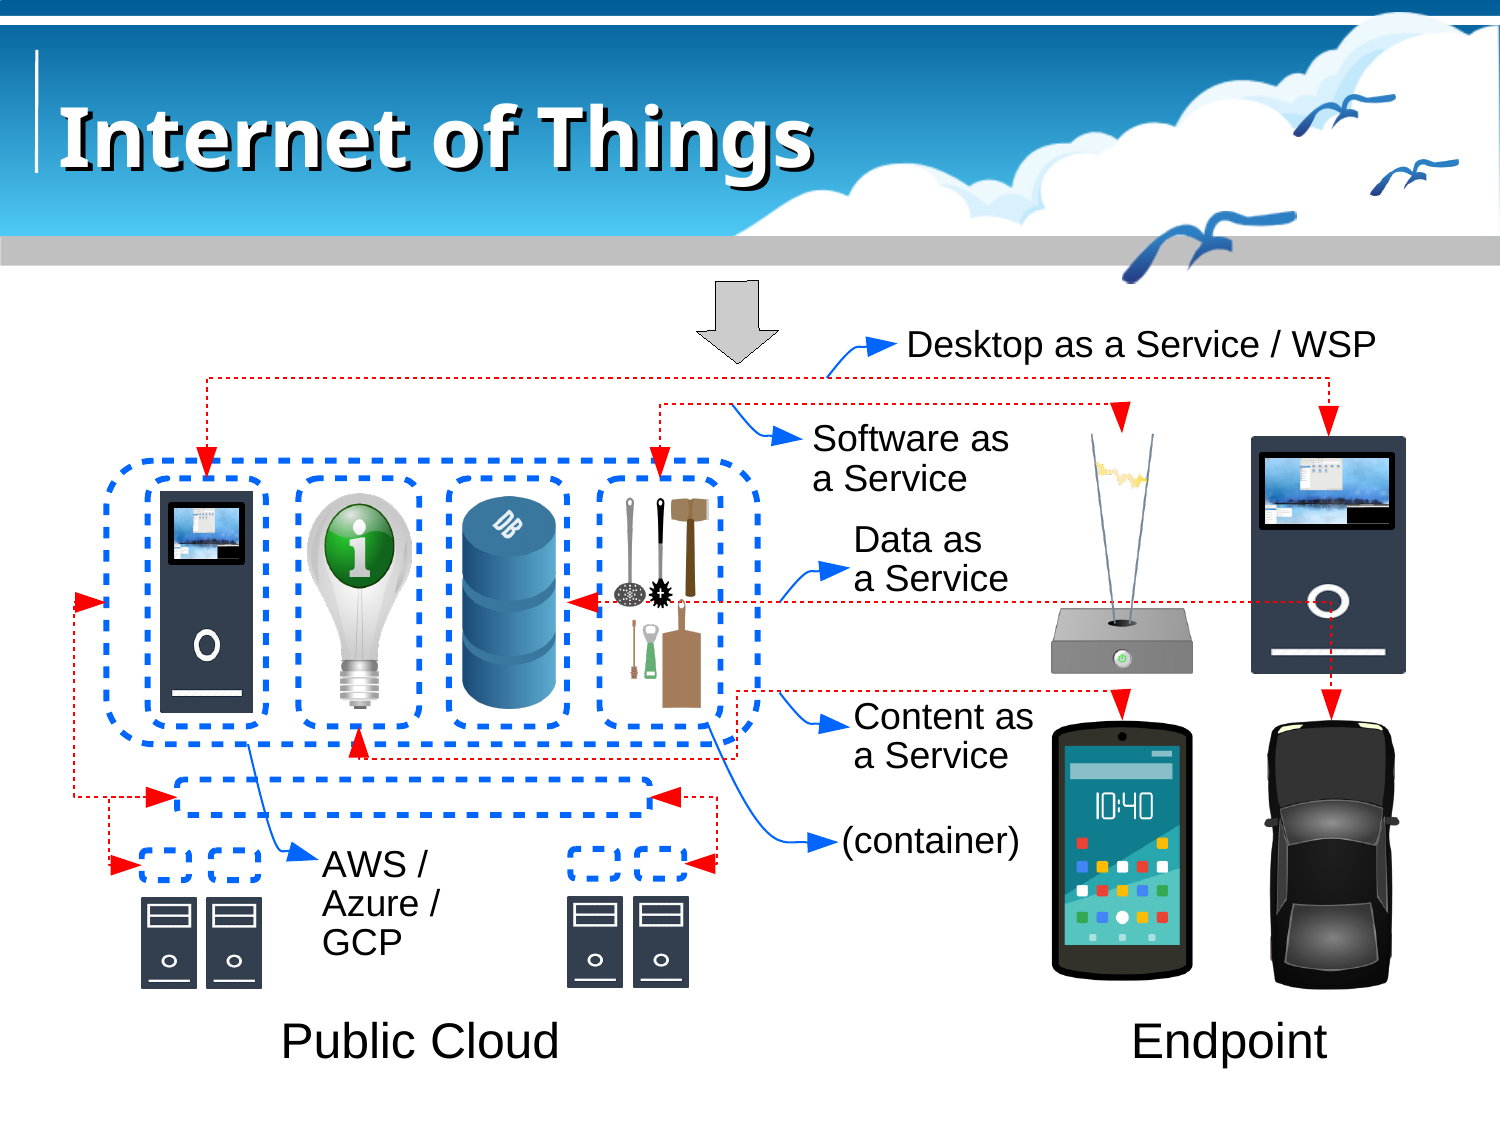

# Internet of Things
Desktop as a Service / WSP
Software as
a Service
Data as
a Service
Content as
a Service
(container)
AWS /
Azure /
GCP
Public Cloud
Endpoint